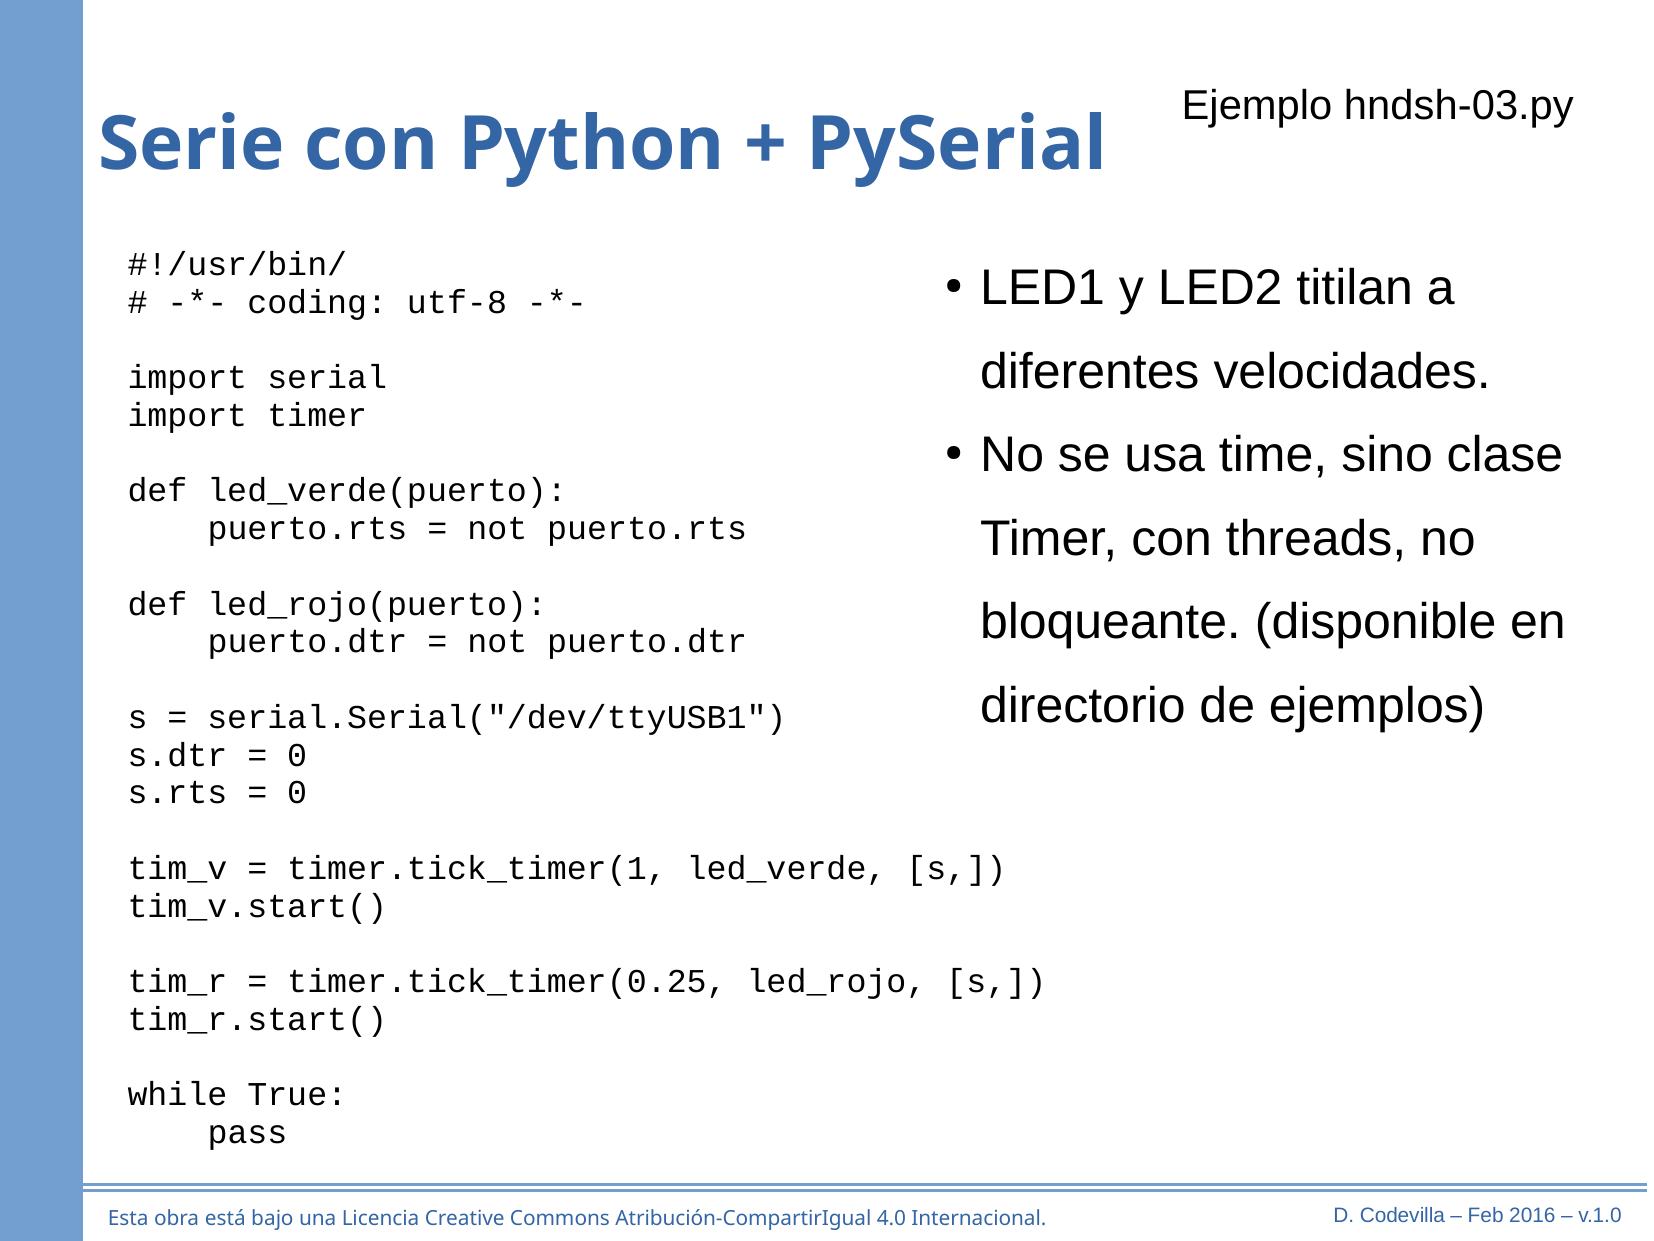

Serie con Python + PySerial
Ejemplo hndsh-03.py
LED1 y LED2 titilan a diferentes velocidades.
No se usa time, sino clase Timer, con threads, no bloqueante. (disponible en directorio de ejemplos)
#!/usr/bin/
# -*- coding: utf-8 -*-
import serial
import timer
def led_verde(puerto):
 puerto.rts = not puerto.rts
def led_rojo(puerto):
 puerto.dtr = not puerto.dtr
s = serial.Serial("/dev/ttyUSB1")
s.dtr = 0
s.rts = 0
tim_v = timer.tick_timer(1, led_verde, [s,])
tim_v.start()
tim_r = timer.tick_timer(0.25, led_rojo, [s,])
tim_r.start()
while True:
 pass